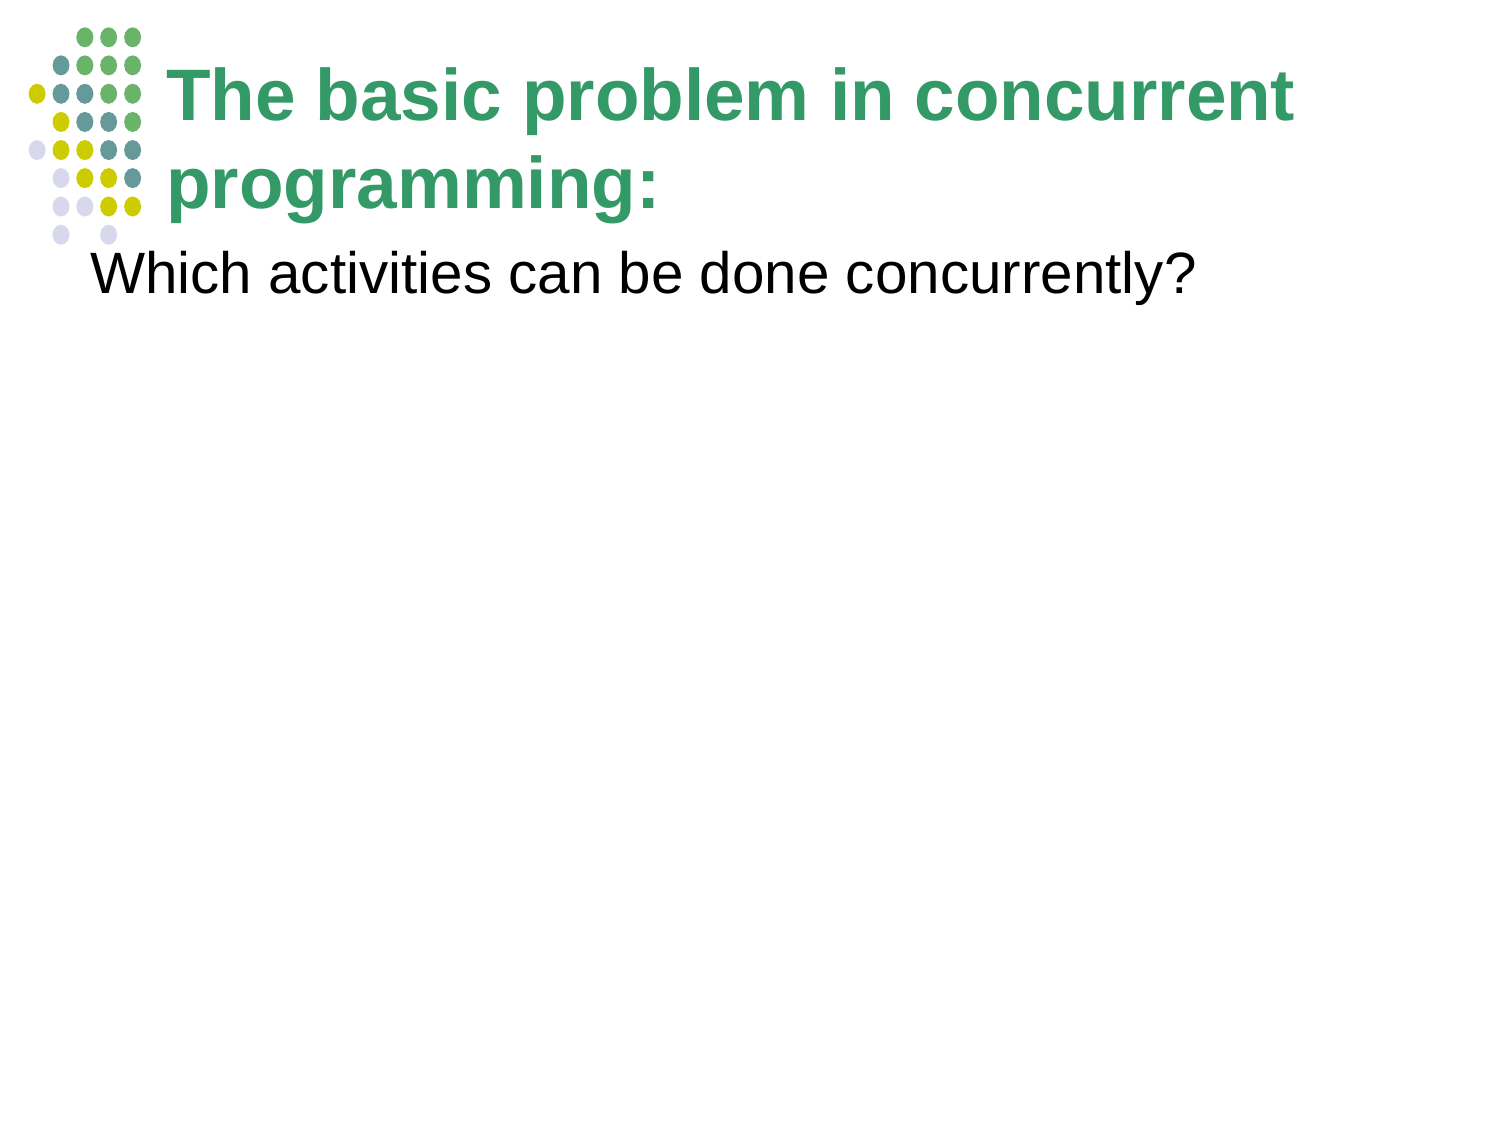

# The basic problem in concurrent programming:
Which activities can be done concurrently?